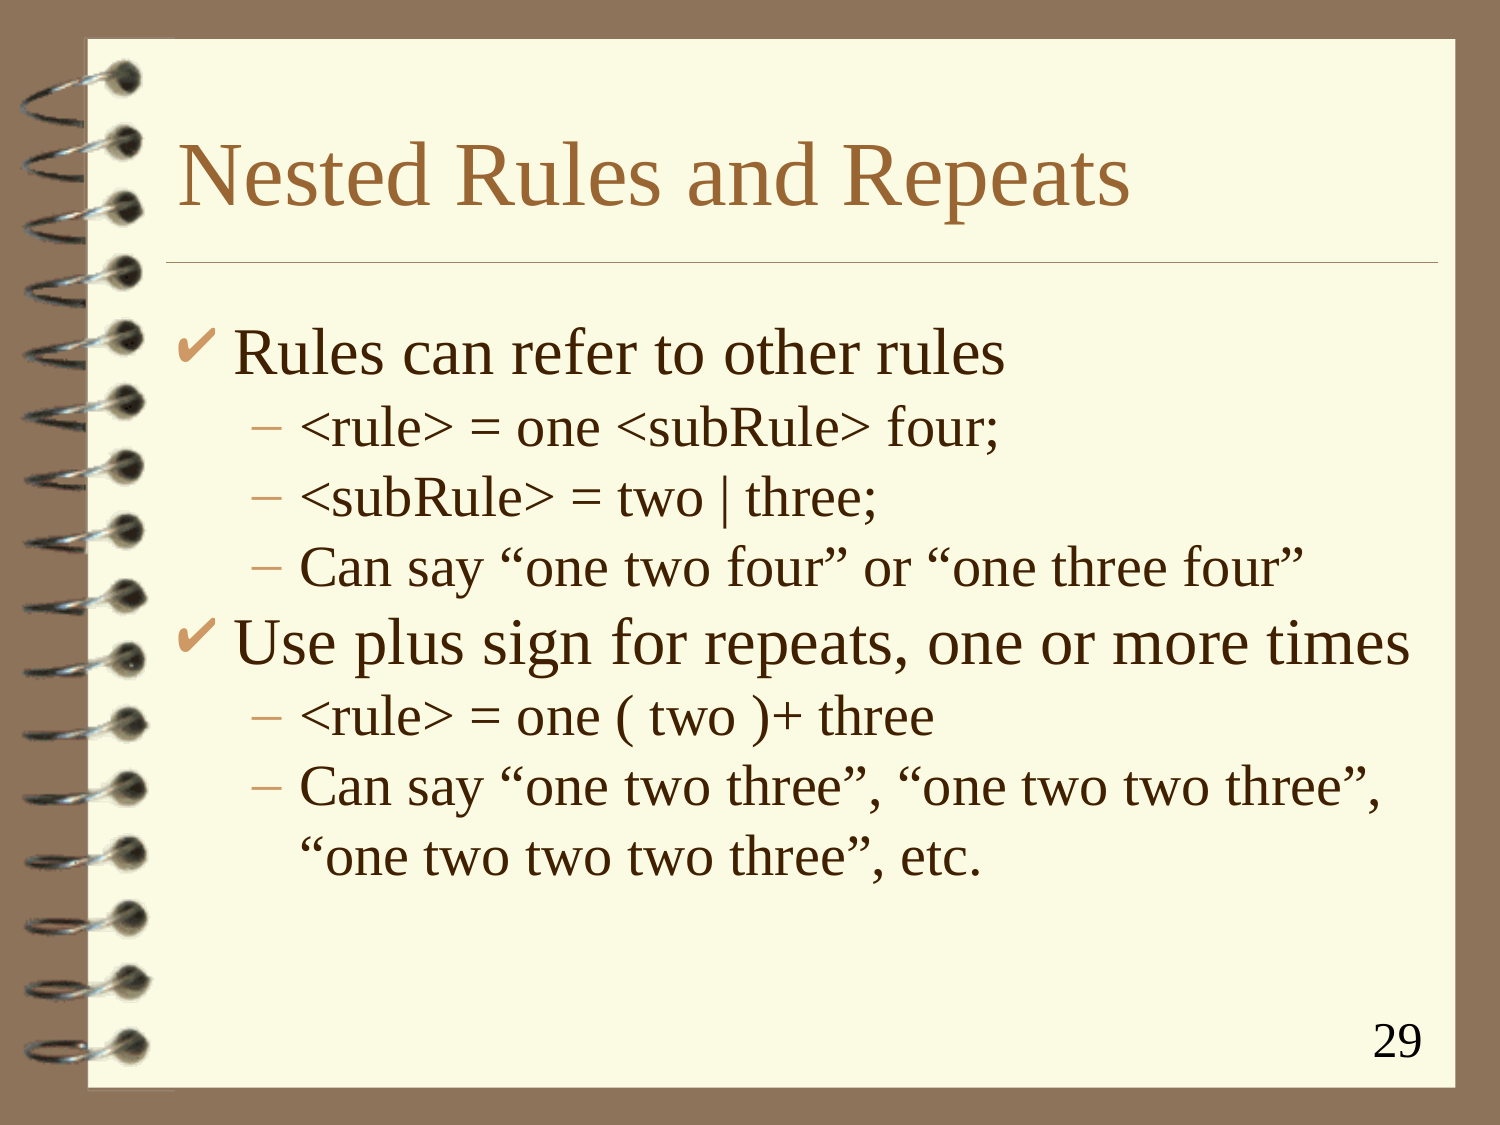

# Nested Rules and Repeats
Rules can refer to other rules
<rule> = one <subRule> four;
<subRule> = two | three;
Can say “one two four” or “one three four”
Use plus sign for repeats, one or more times
<rule> = one ( two )+ three
Can say “one two three”, “one two two three”, “one two two two three”, etc.
29